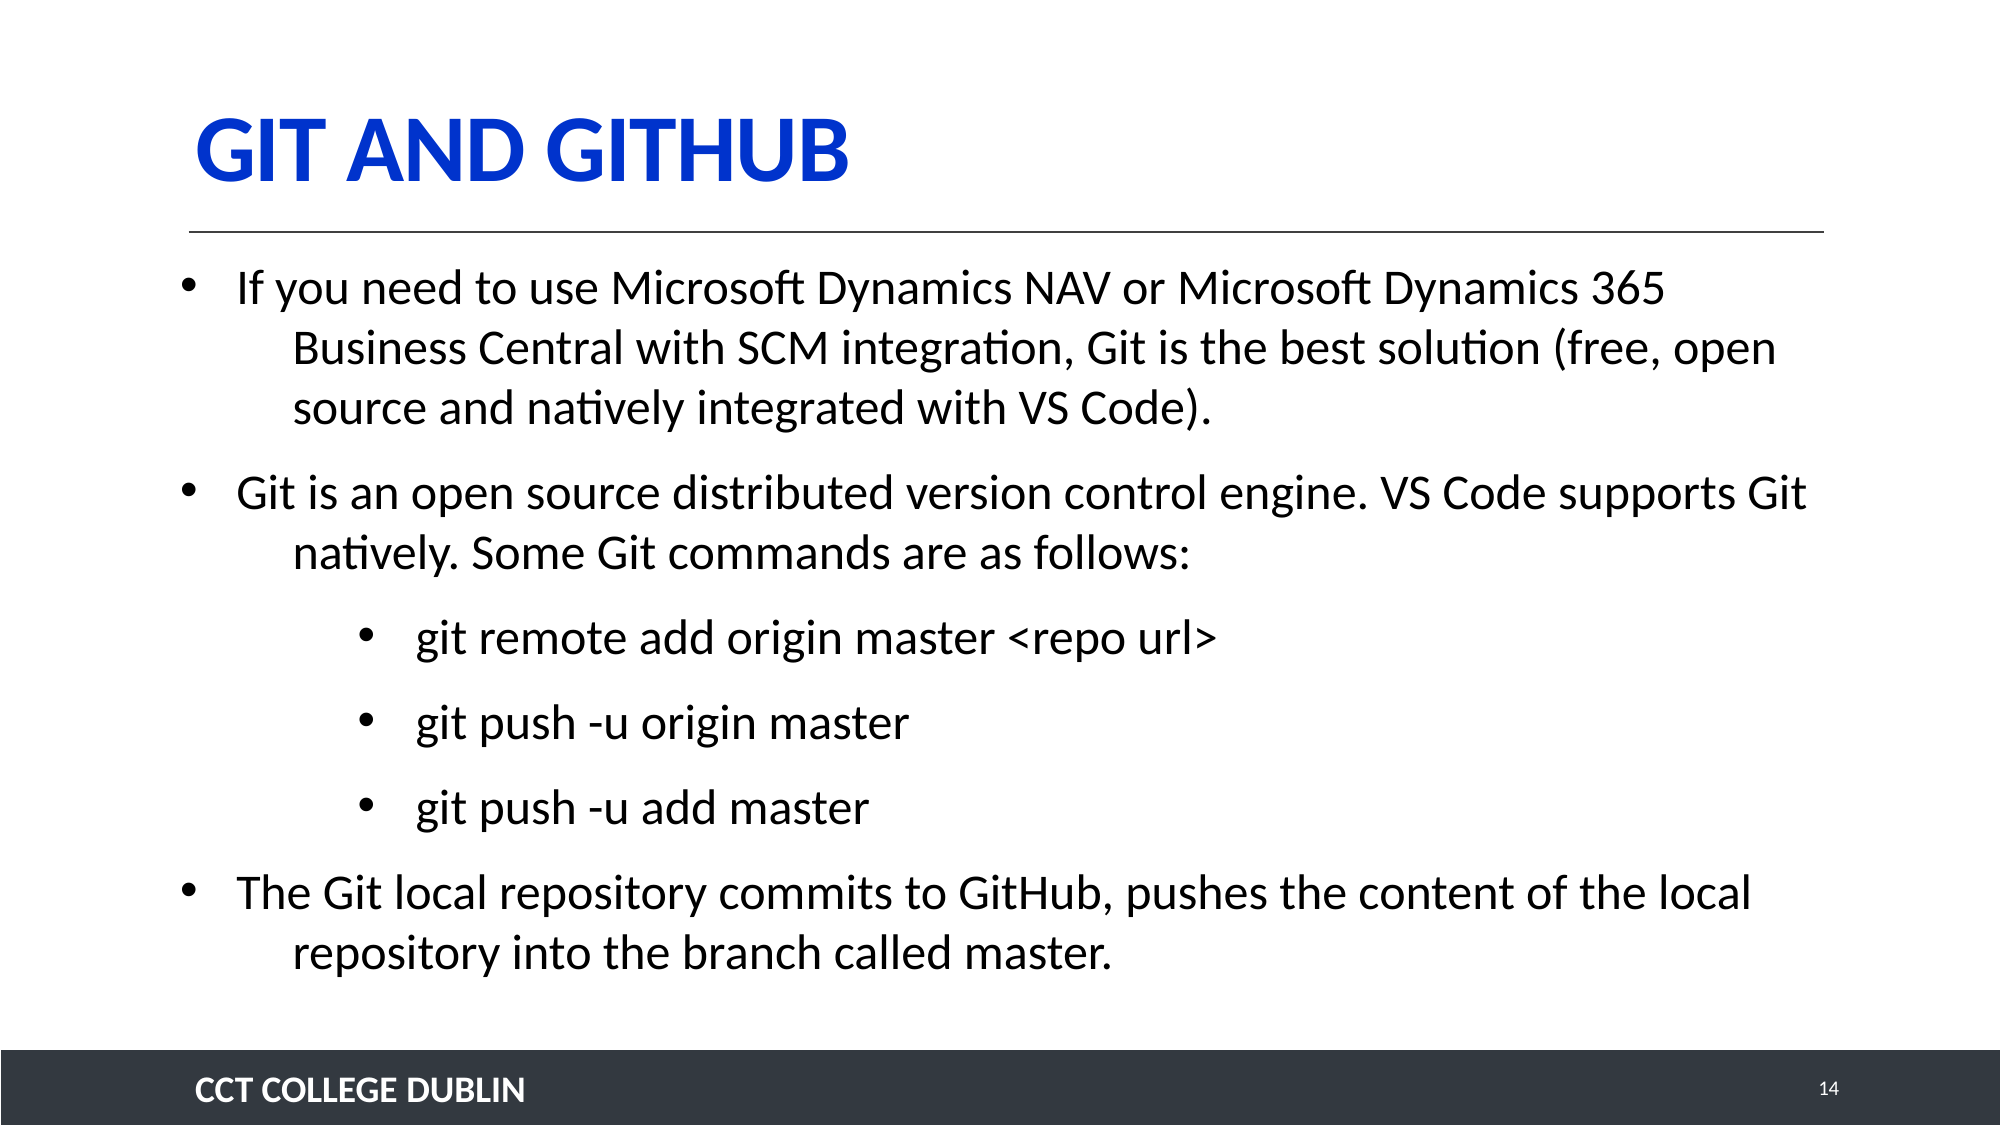

# GIT AND GITHUB
If you need to use Microsoft Dynamics NAV or Microsoft Dynamics 365 Business Central with SCM integration, Git is the best solution (free, open source and natively integrated with VS Code).
Git is an open source distributed version control engine. VS Code supports Git natively. Some Git commands are as follows:
git remote add origin master <repo url>
git push -u origin master
git push -u add master
The Git local repository commits to GitHub, pushes the content of the local repository into the branch called master.
CCT COLLEGE DUBLIN
14